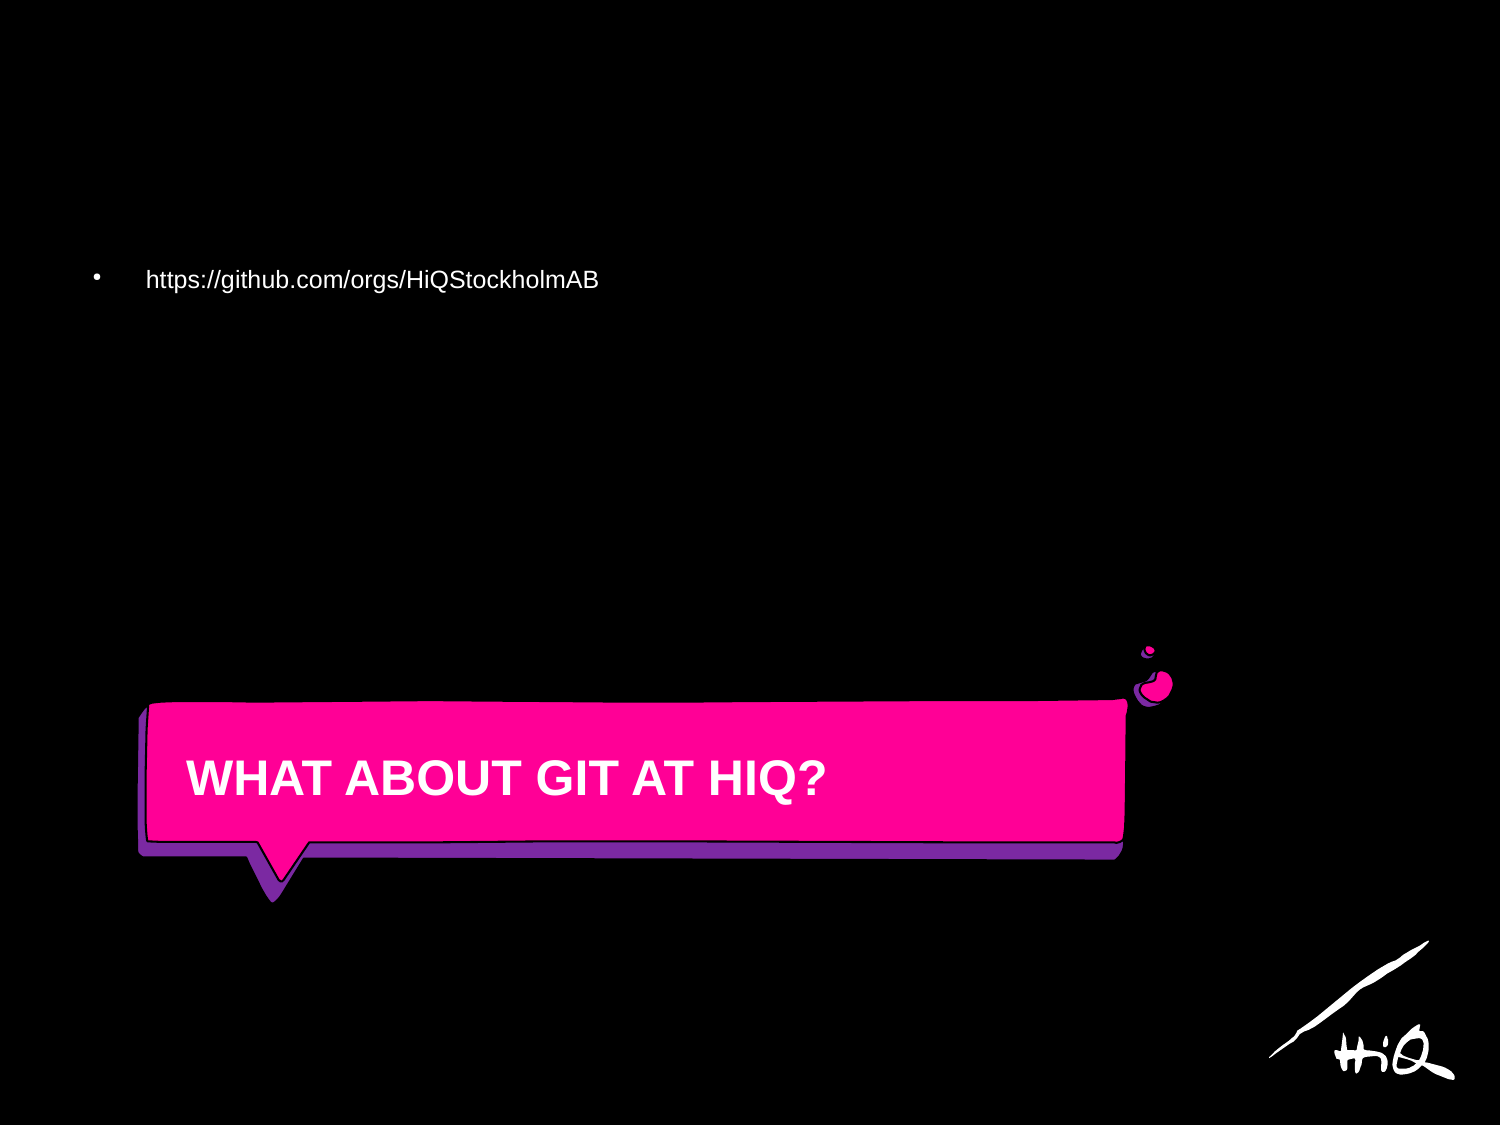

# https://github.com/orgs/HiQStockholmAB
What about Git at HiQ?